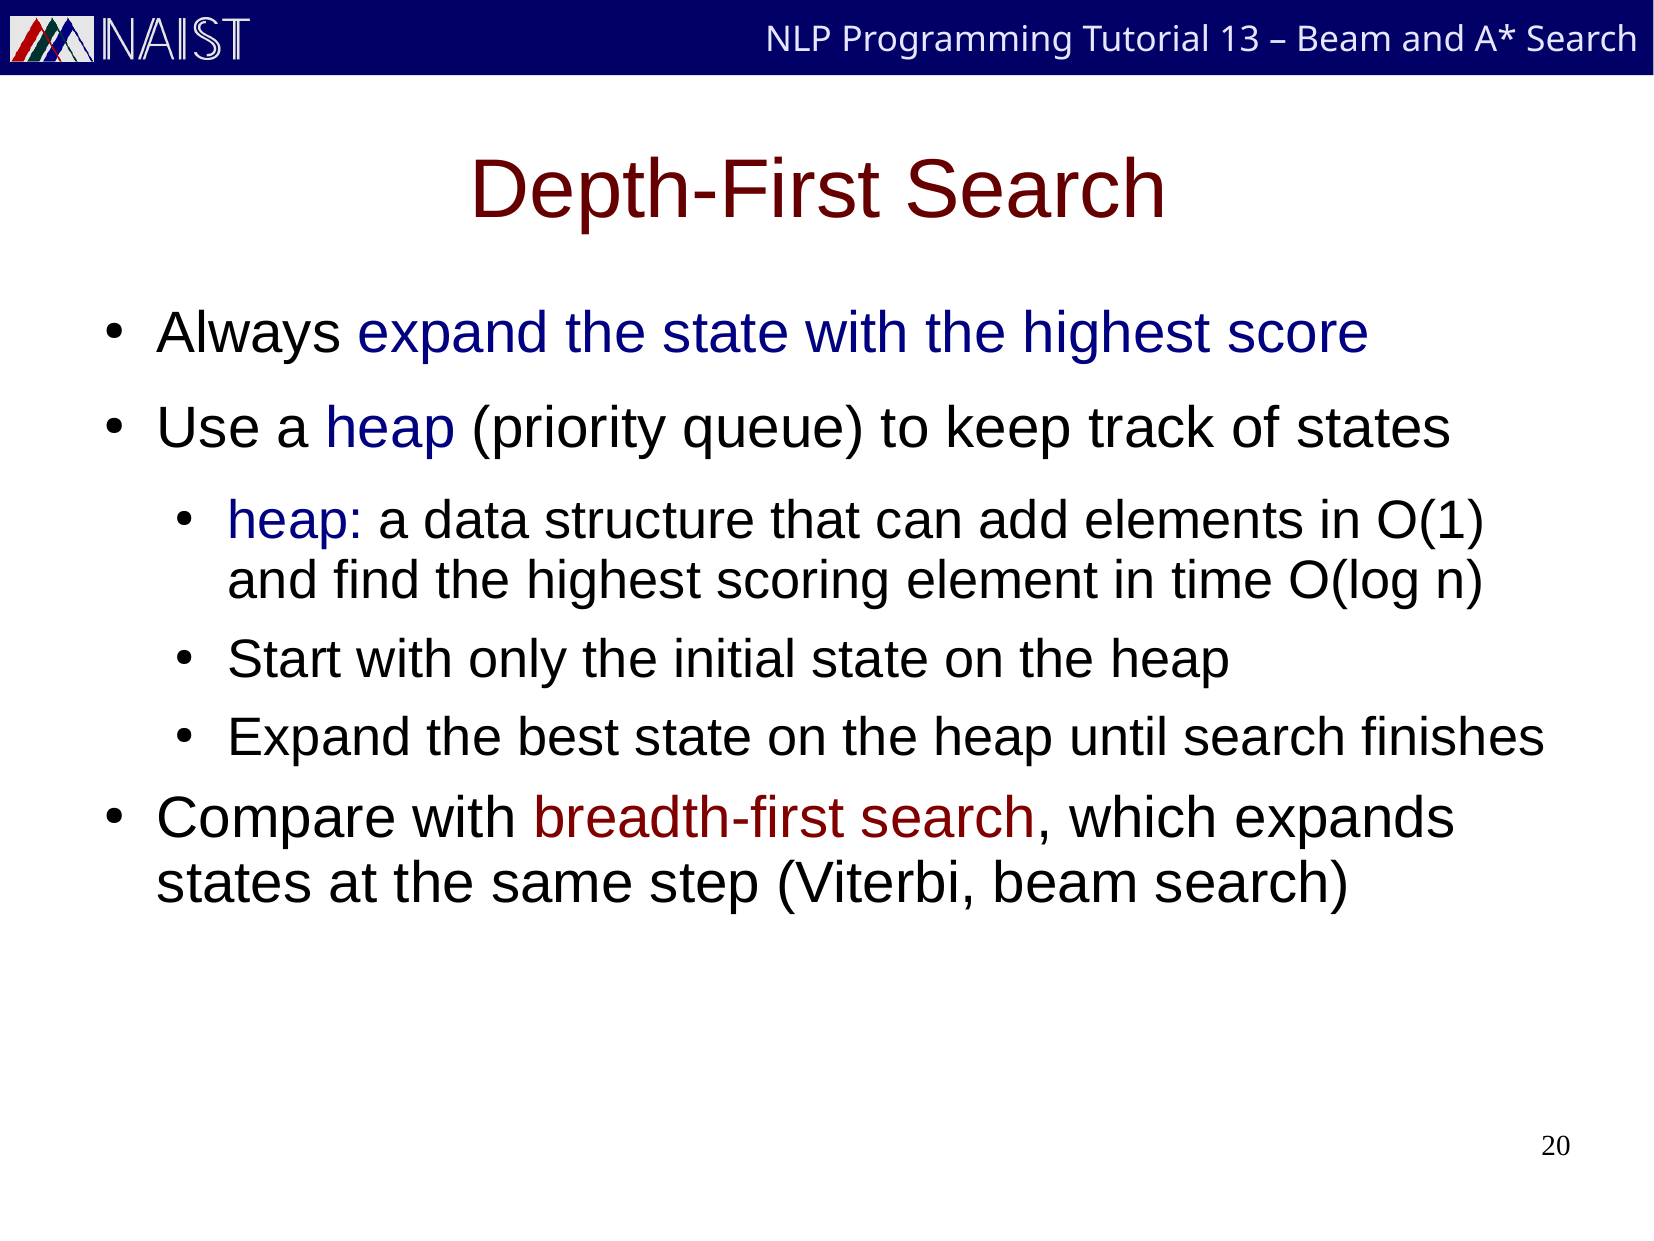

# Depth-First Search
Always expand the state with the highest score
Use a heap (priority queue) to keep track of states
heap: a data structure that can add elements in O(1) and find the highest scoring element in time O(log n)
Start with only the initial state on the heap
Expand the best state on the heap until search finishes
Compare with breadth-first search, which expands states at the same step (Viterbi, beam search)
20